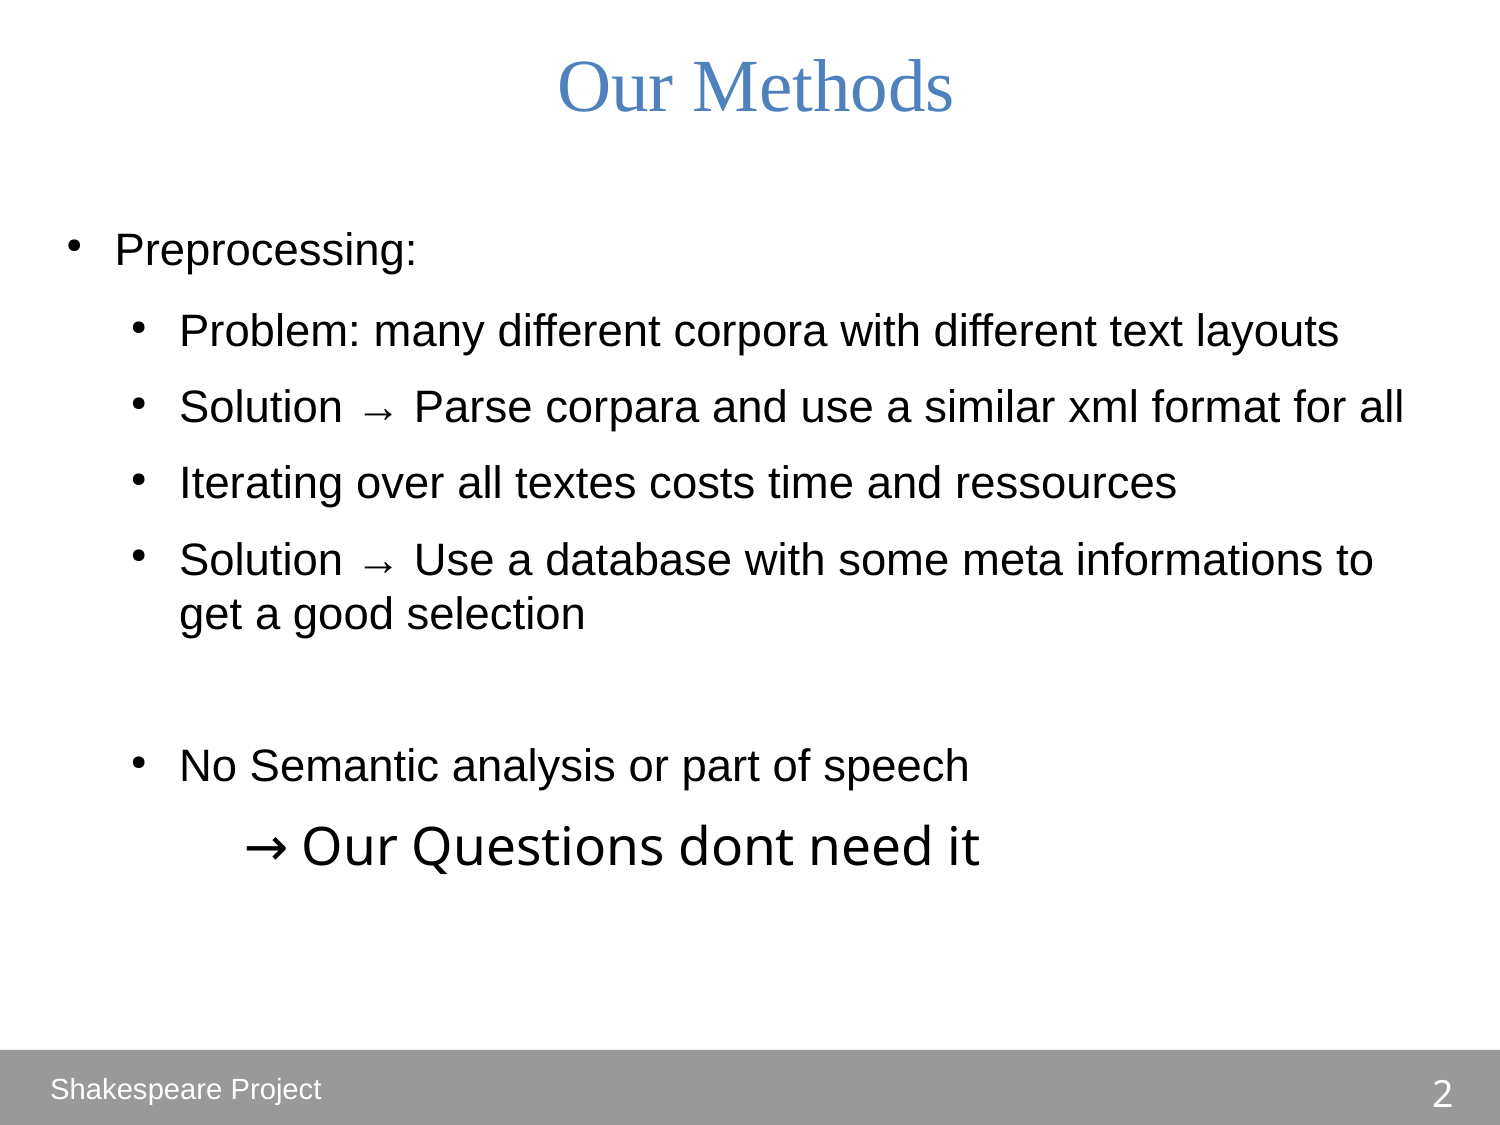

# Our Methods
Preprocessing:
Problem: many different corpora with different text layouts
Solution → Parse corpara and use a similar xml format for all
Iterating over all textes costs time and ressources
Solution → Use a database with some meta informations to get a good selection
No Semantic analysis or part of speech
→ Our Questions dont need it
Shakespeare Project